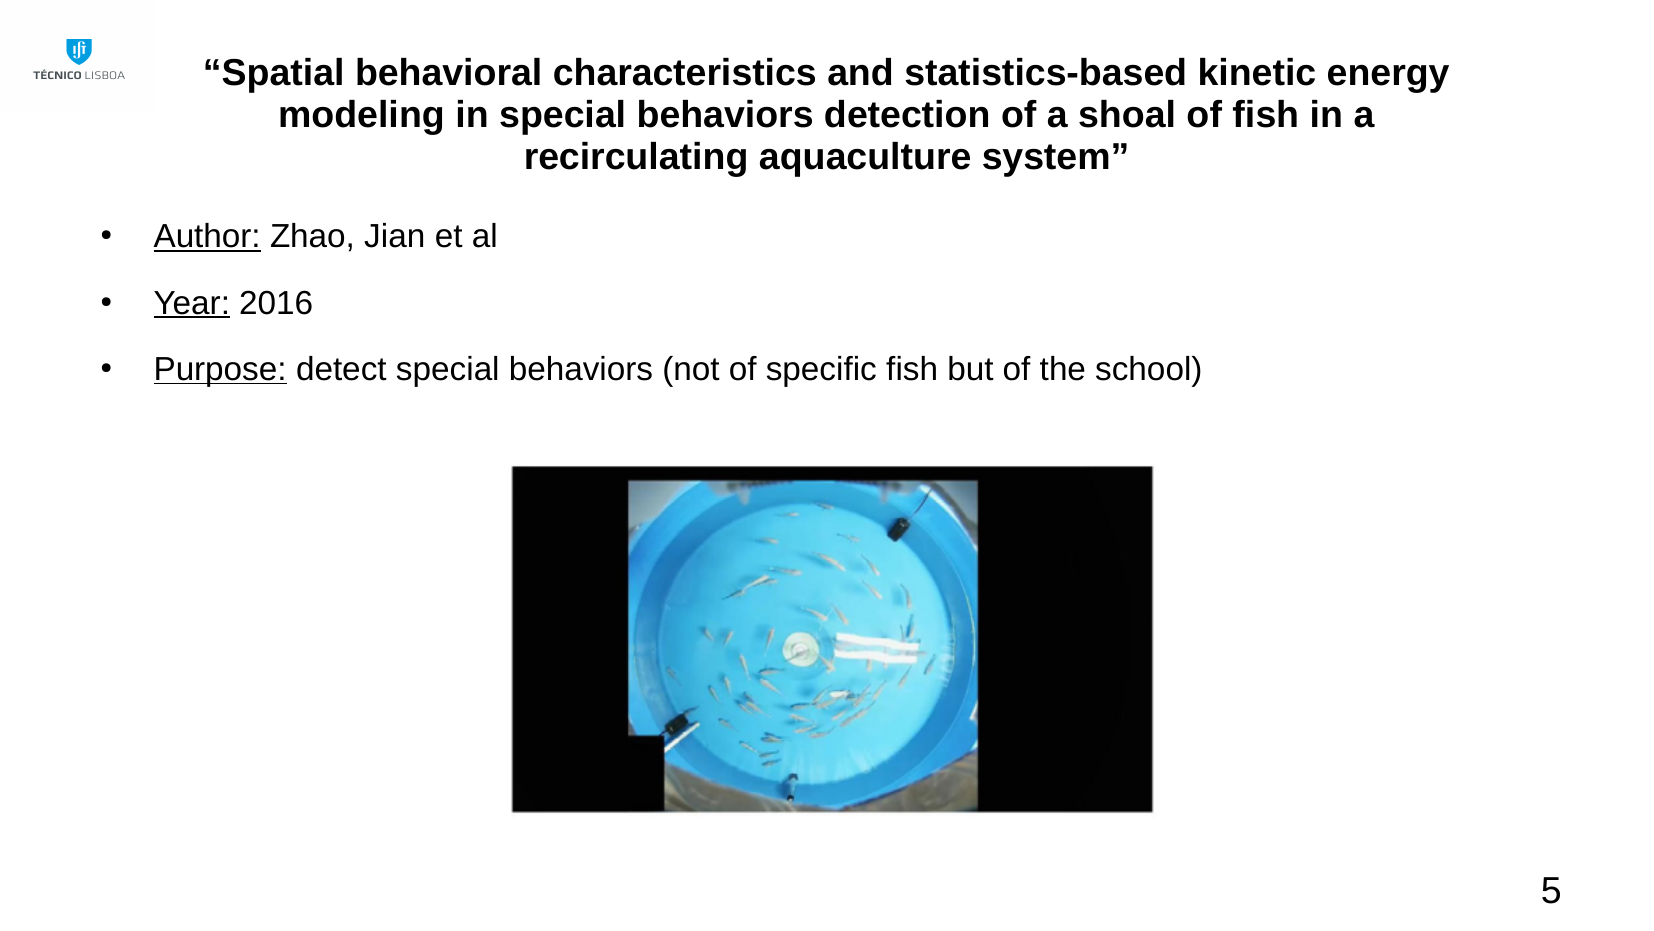

# “Spatial behavioral characteristics and statistics-based kinetic energy modeling in special behaviors detection of a shoal of fish in a recirculating aquaculture system”
Author: Zhao, Jian et al
Year: 2016
Purpose: detect special behaviors (not of specific fish but of the school)